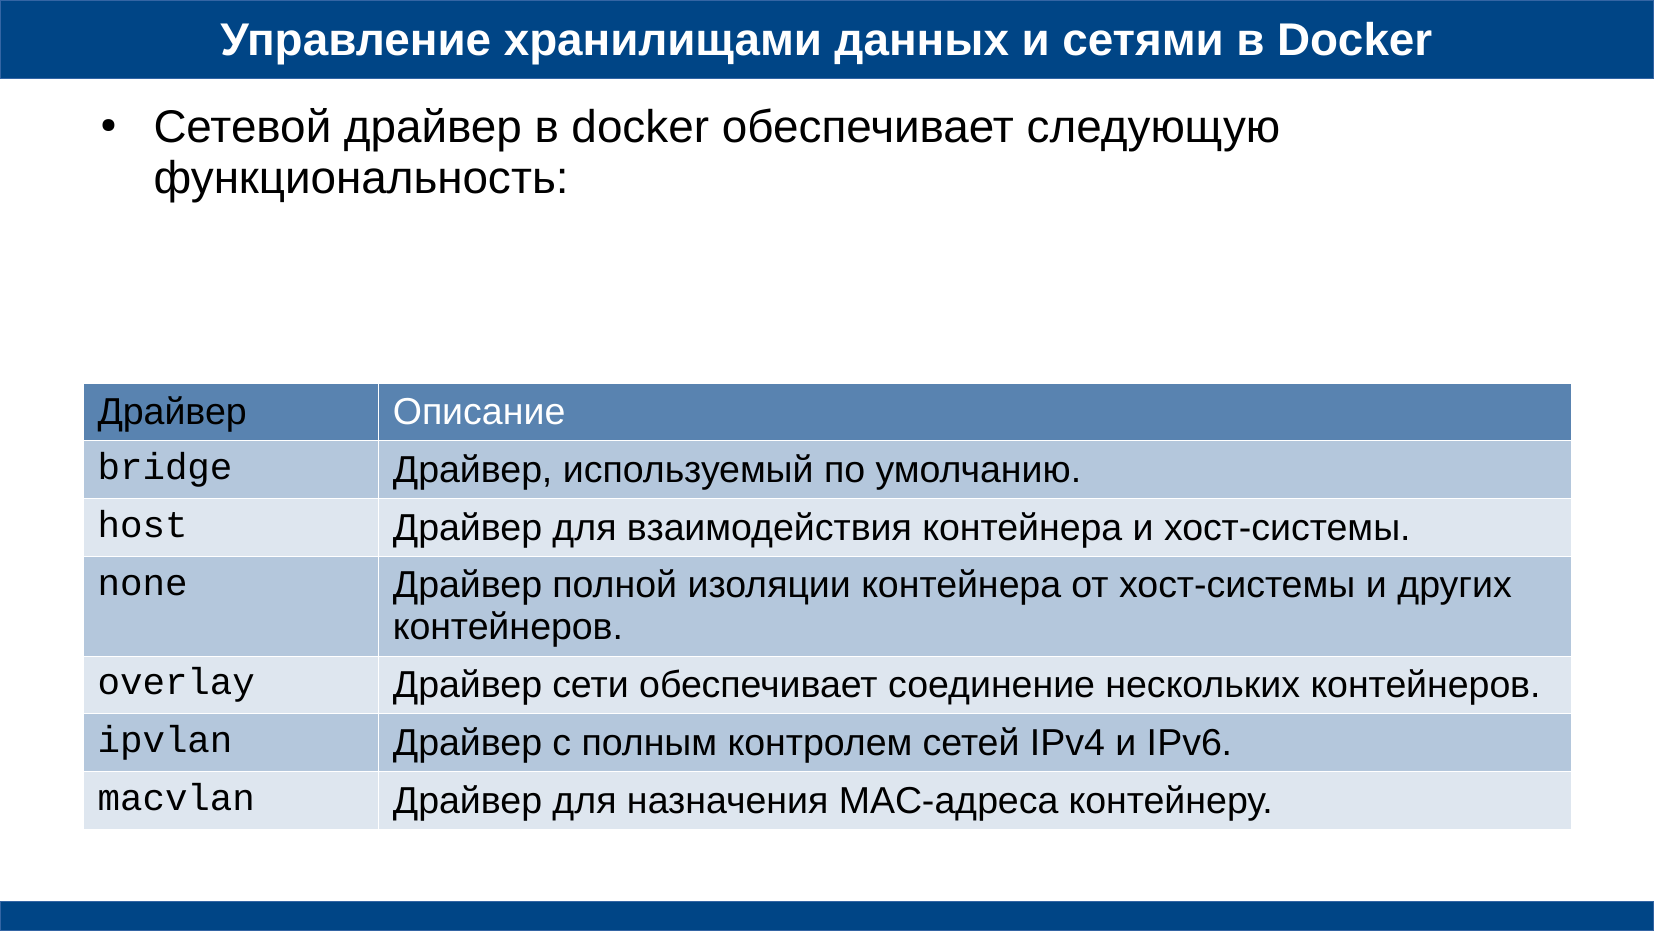

# Управление хранилищами данных и сетями в Docker
Сетевой драйвер в docker обеспечивает следующую функциональность:
| Драйвер | Описание |
| --- | --- |
| bridge | Драйвер, используемый по умолчанию. |
| host | Драйвер для взаимодействия контейнера и хост-системы. |
| none | Драйвер полной изоляции контейнера от хост-системы и других контейнеров. |
| overlay | Драйвер сети обеспечивает соединение нескольких контейнеров. |
| ipvlan | Драйвер с полным контролем сетей IPv4 и IPv6. |
| macvlan | Драйвер для назначения MAC-адреса контейнеру. |